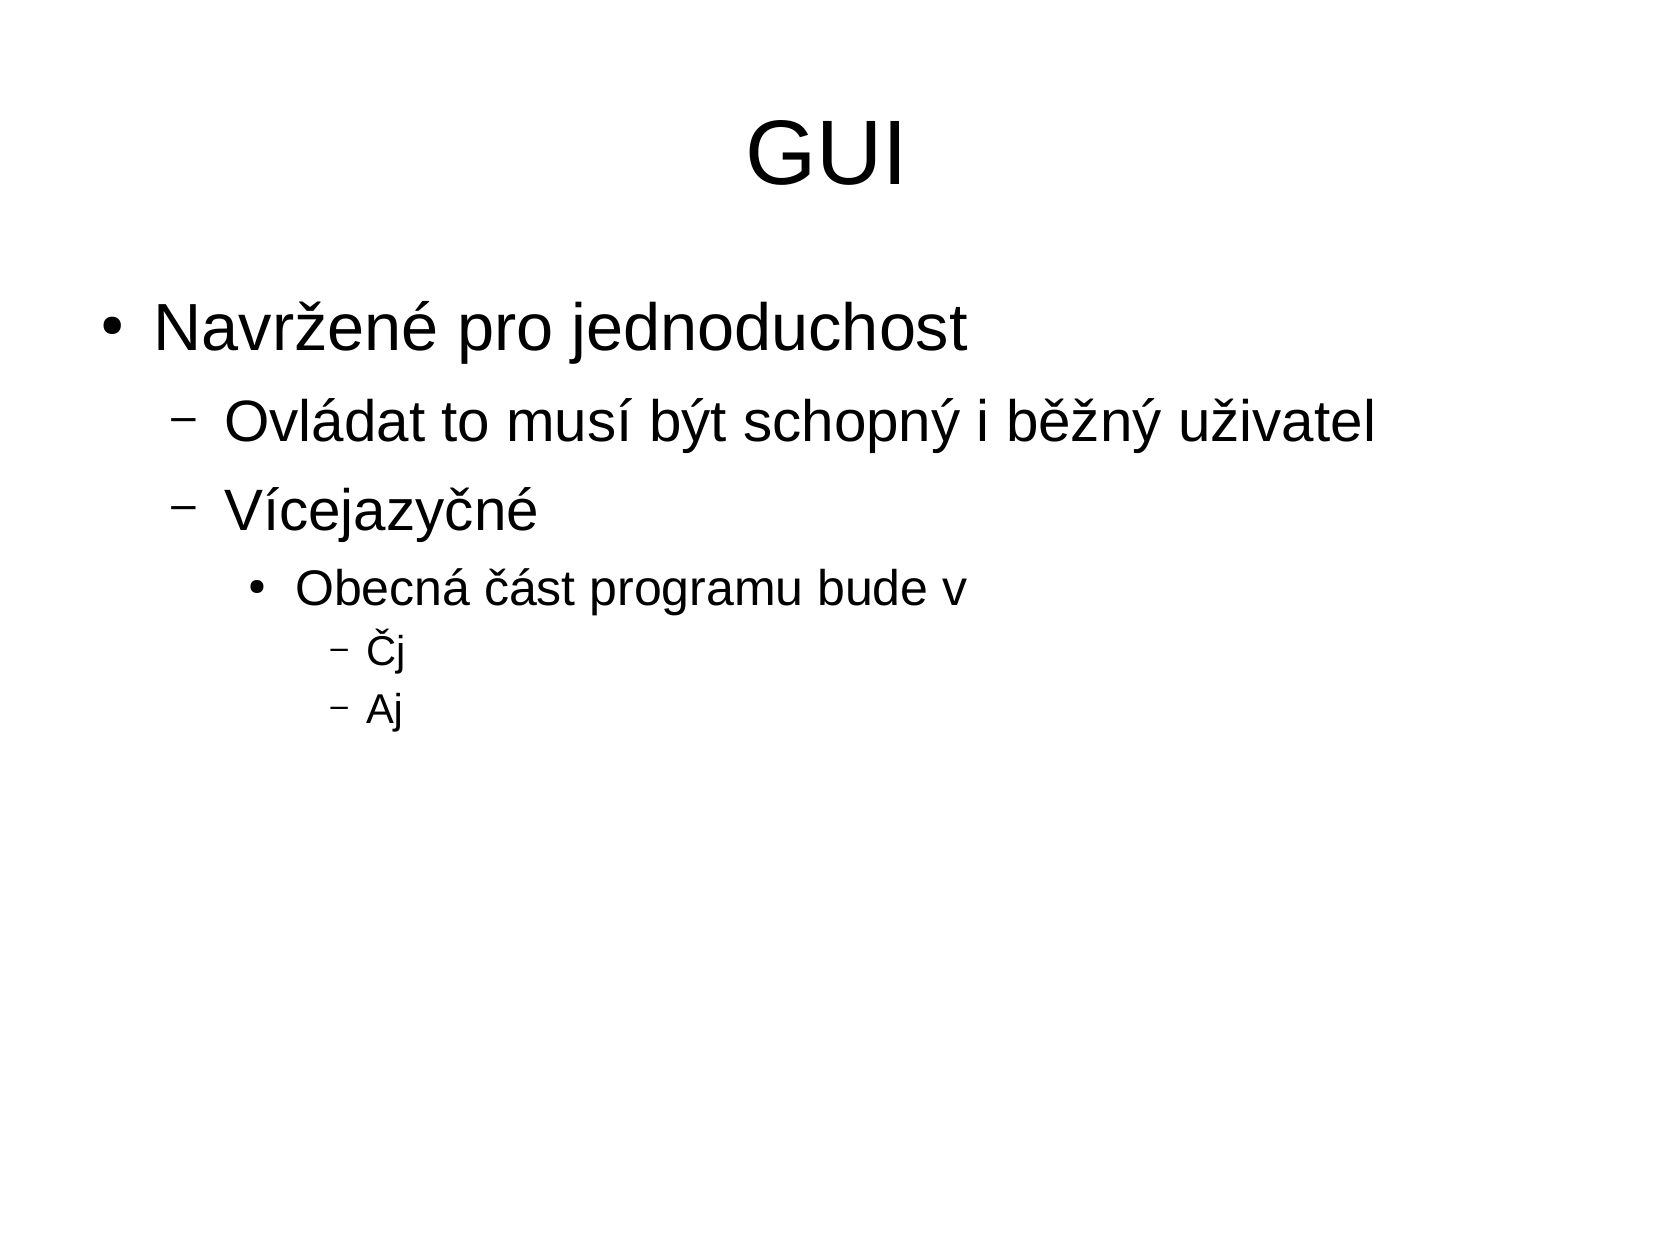

# GUI
Navržené pro jednoduchost
Ovládat to musí být schopný i běžný uživatel
Vícejazyčné
Obecná část programu bude v
Čj
Aj